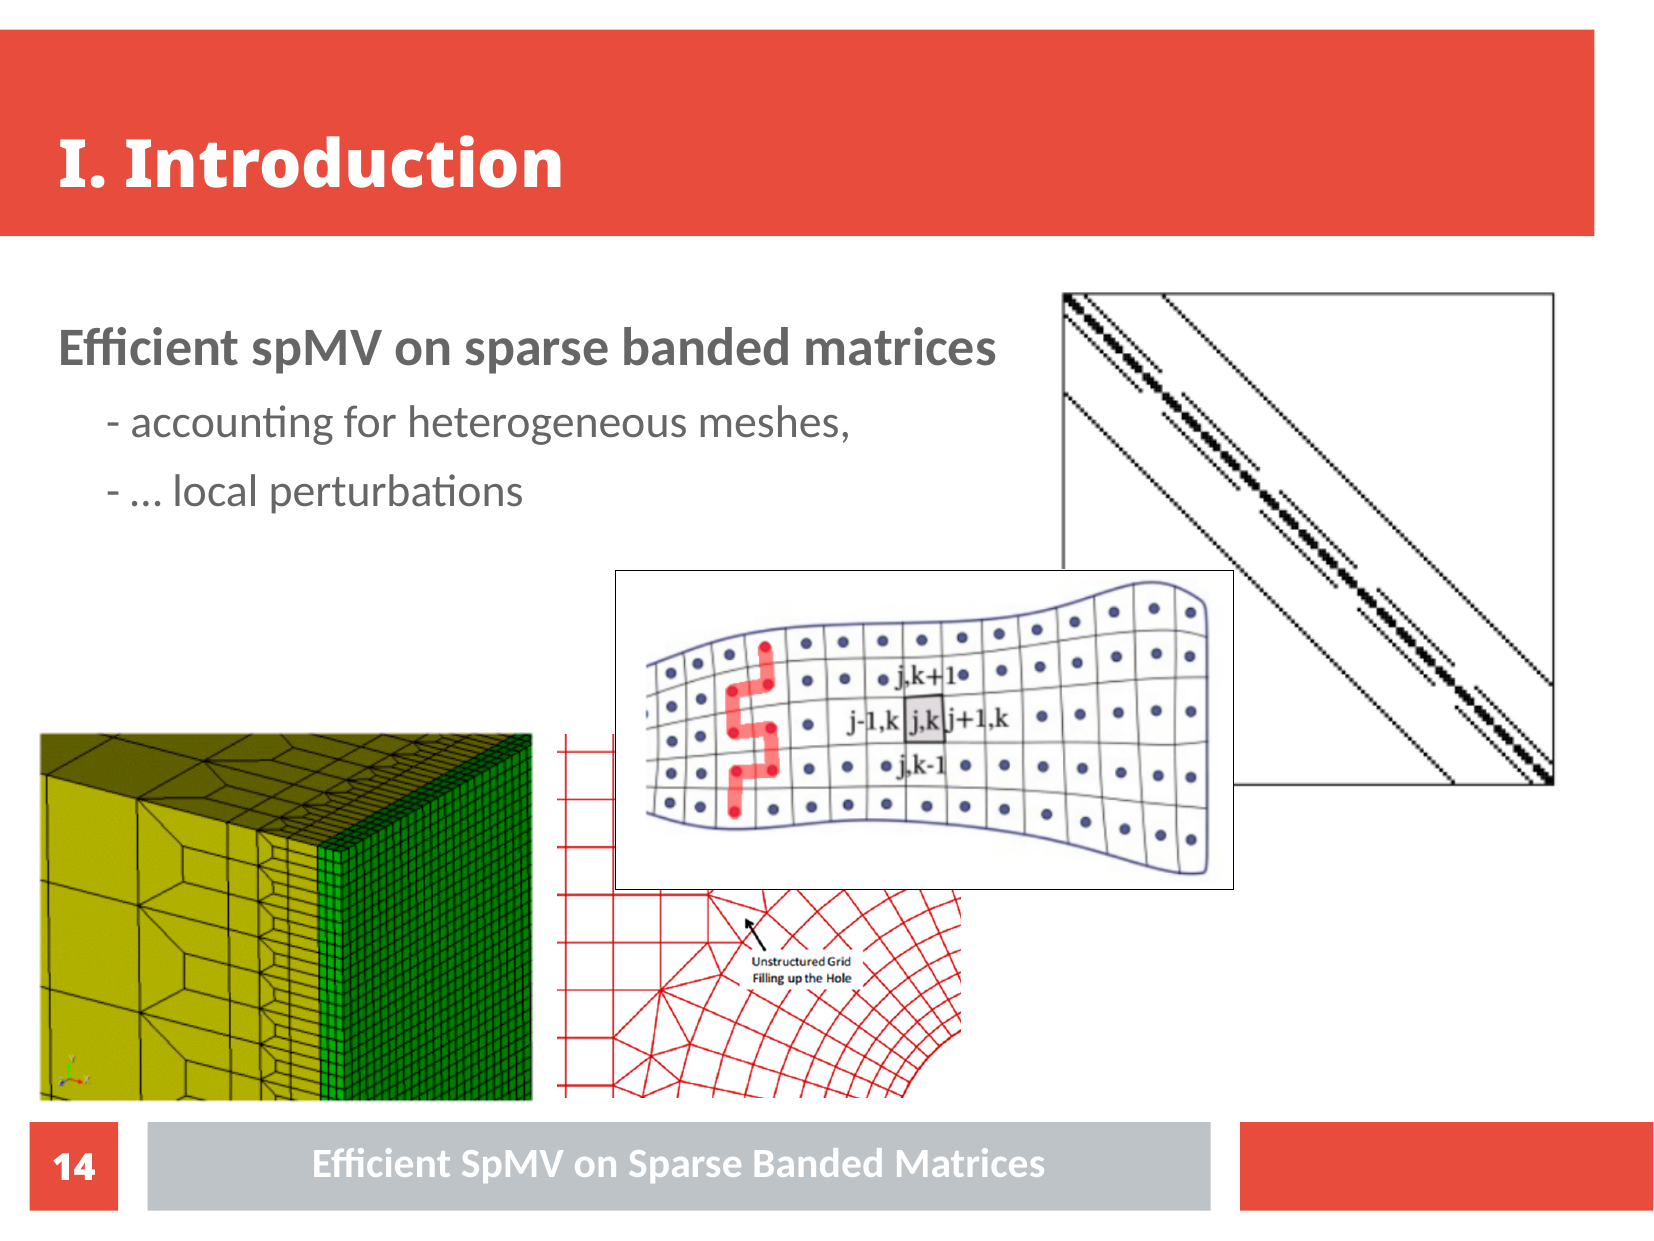

# I. Introduction
Efficient spMV on sparse banded matrices
- accounting for heterogeneous meshes,
- … local perturbations
14
Efficient SpMV on Sparse Banded Matrices